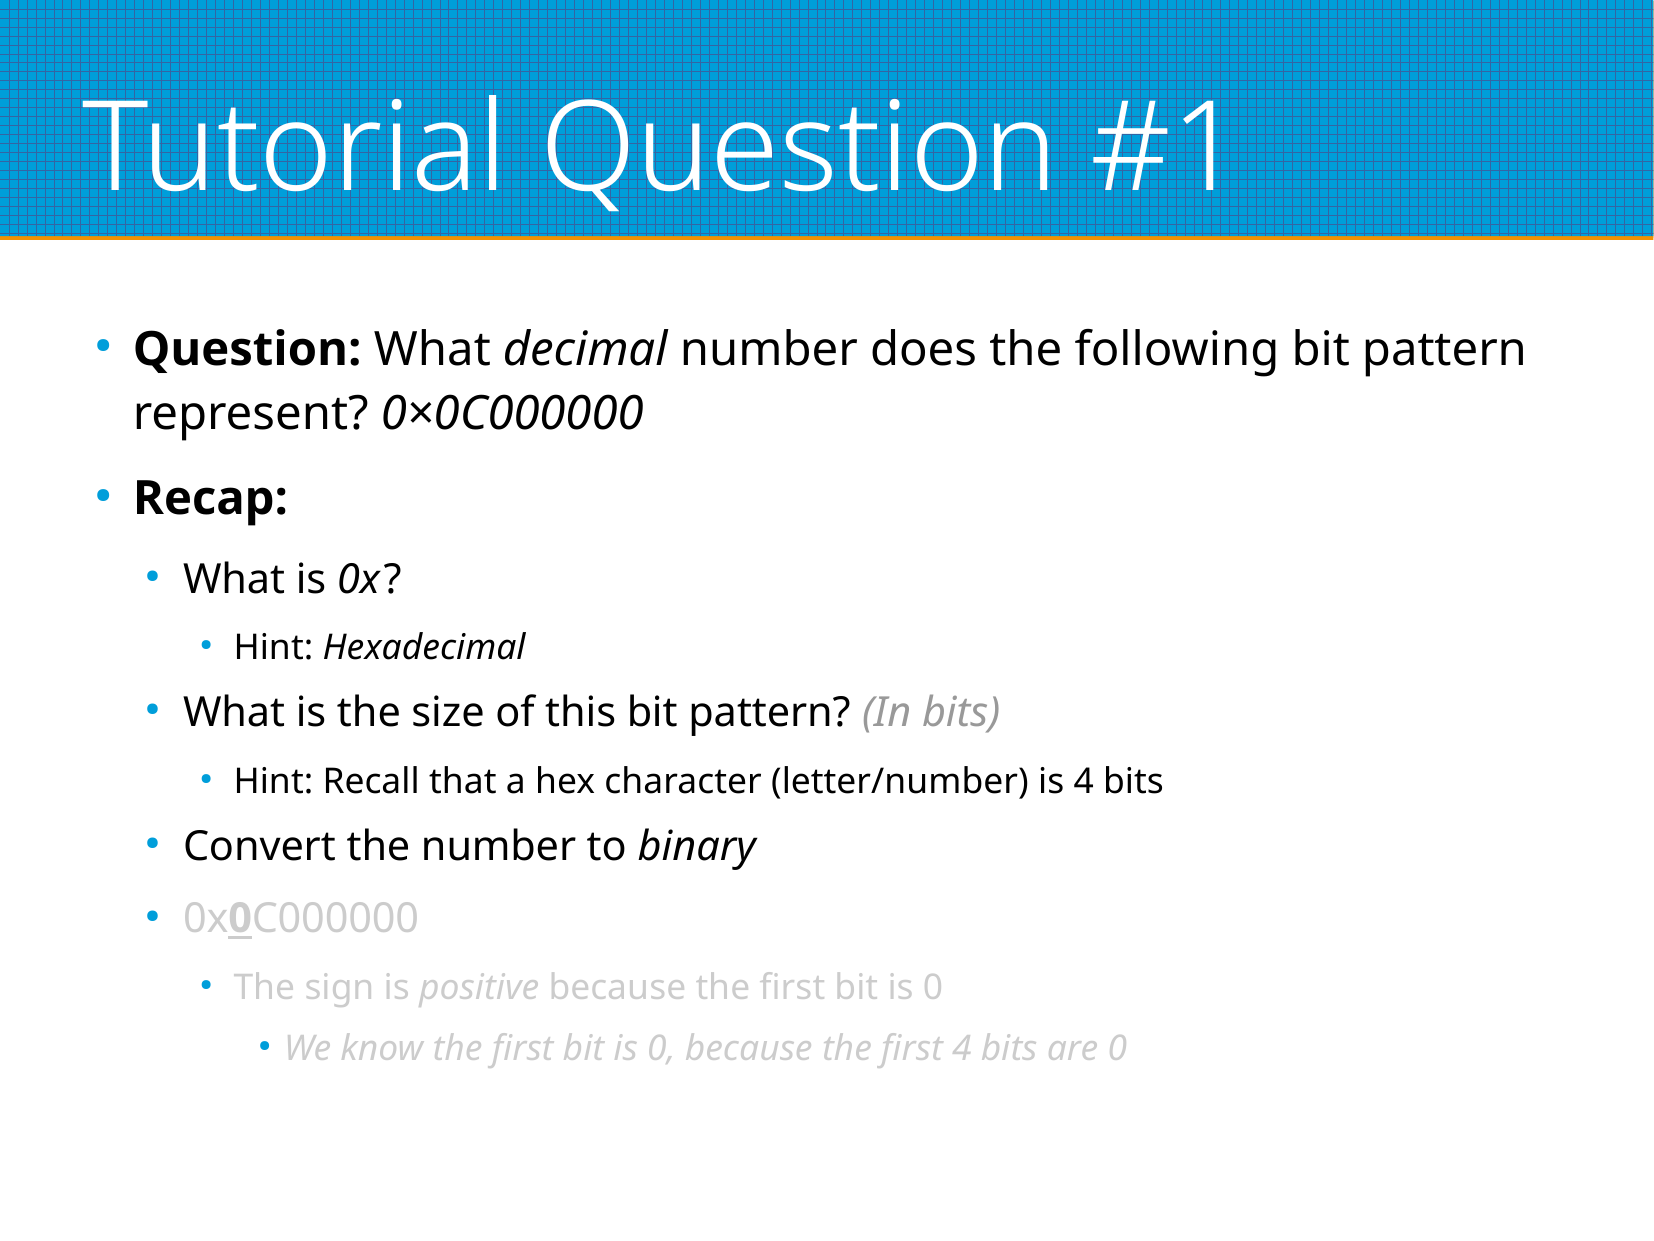

# Tutorial Question #1
Question: What decimal number does the following bit pattern represent? 0×0C000000
Recap:
What is 0x?
Hint: Hexadecimal
What is the size of this bit pattern? (In bits)
Hint: Recall that a hex character (letter/number) is 4 bits
Convert the number to binary
0x0C000000
The sign is positive because the first bit is 0
We know the first bit is 0, because the first 4 bits are 0